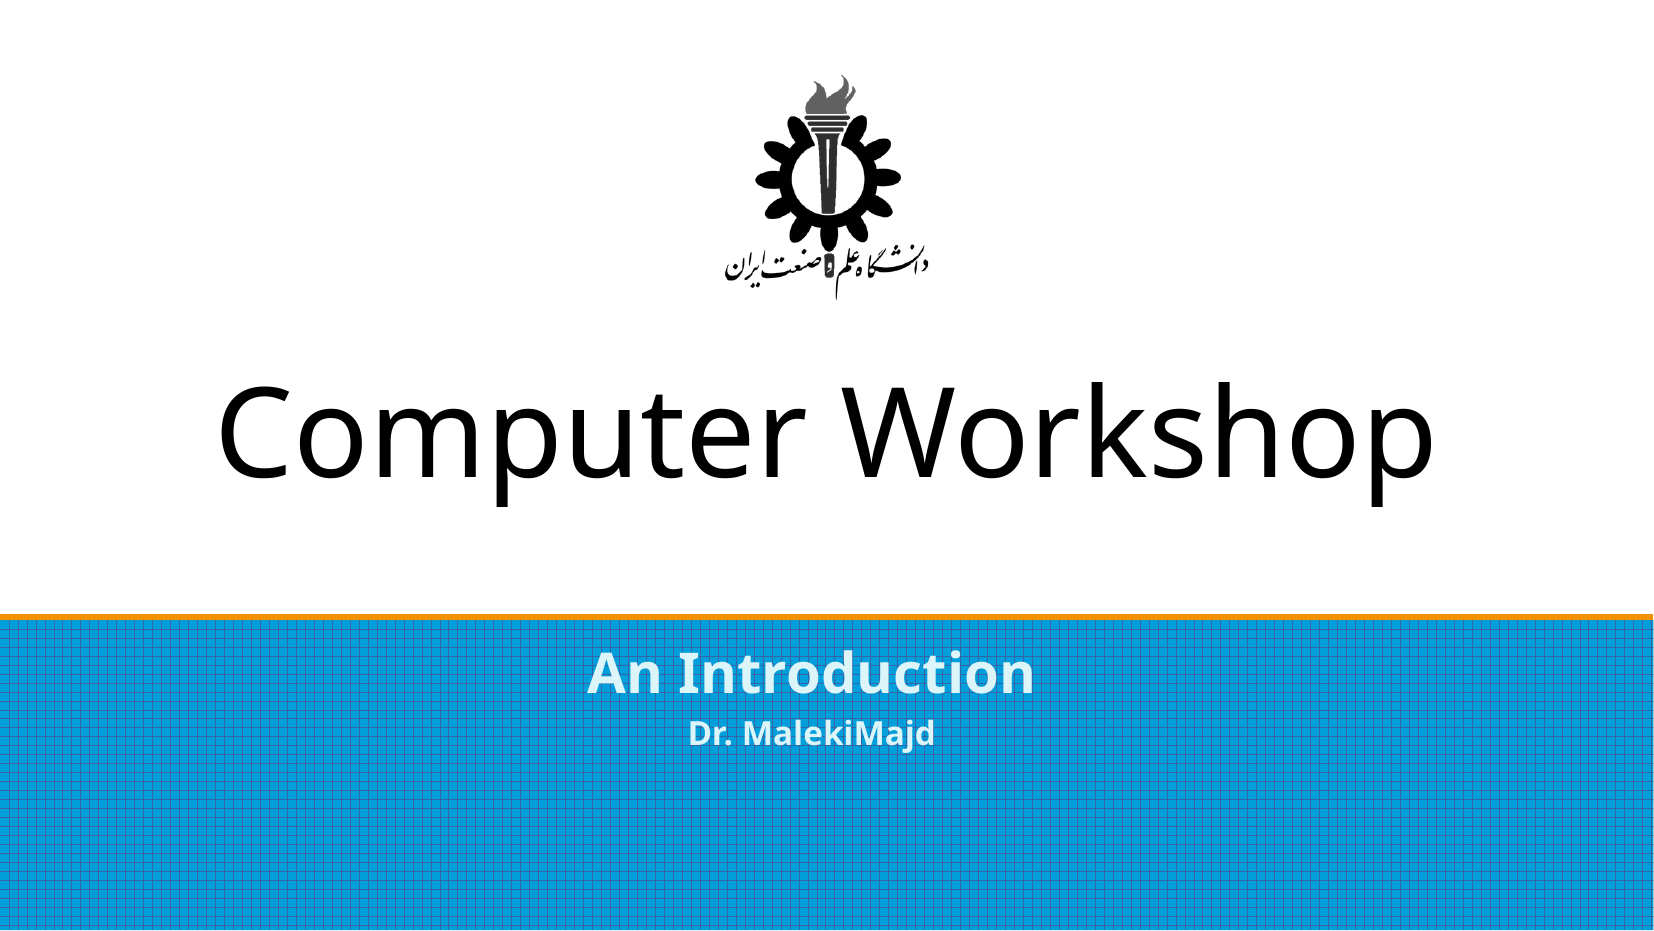

Computer Workshop
# An Introduction
Dr. MalekiMajd